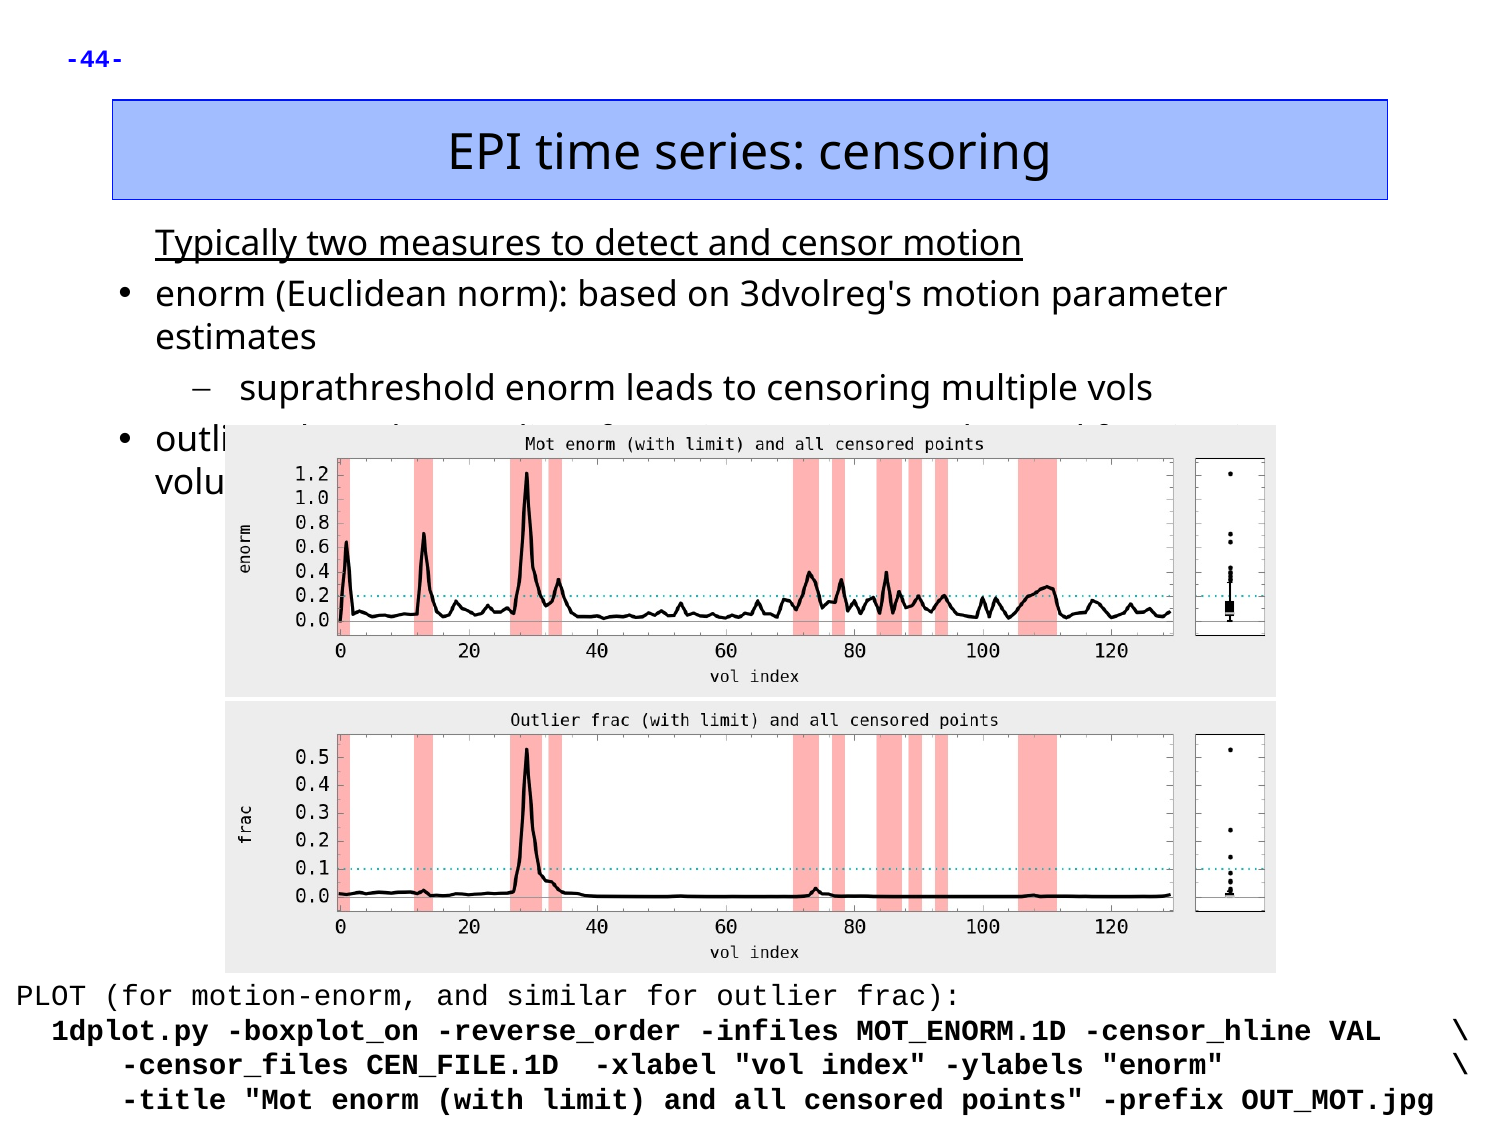

EPI time series: censoring
Typically two measures to detect and censor motion
enorm (Euclidean norm): based on 3dvolreg's motion parameter estimates
suprathreshold enorm leads to censoring multiple vols
outliers: based on outliers from time series trends (total fraction in volume)
PLOT (for motion-enorm, and similar for outlier frac):
 1dplot.py -boxplot_on -reverse_order -infiles MOT_ENORM.1D -censor_hline VAL \
 -censor_files CEN_FILE.1D -xlabel "vol index" -ylabels "enorm" \
 -title "Mot enorm (with limit) and all censored points" -prefix OUT_MOT.jpg